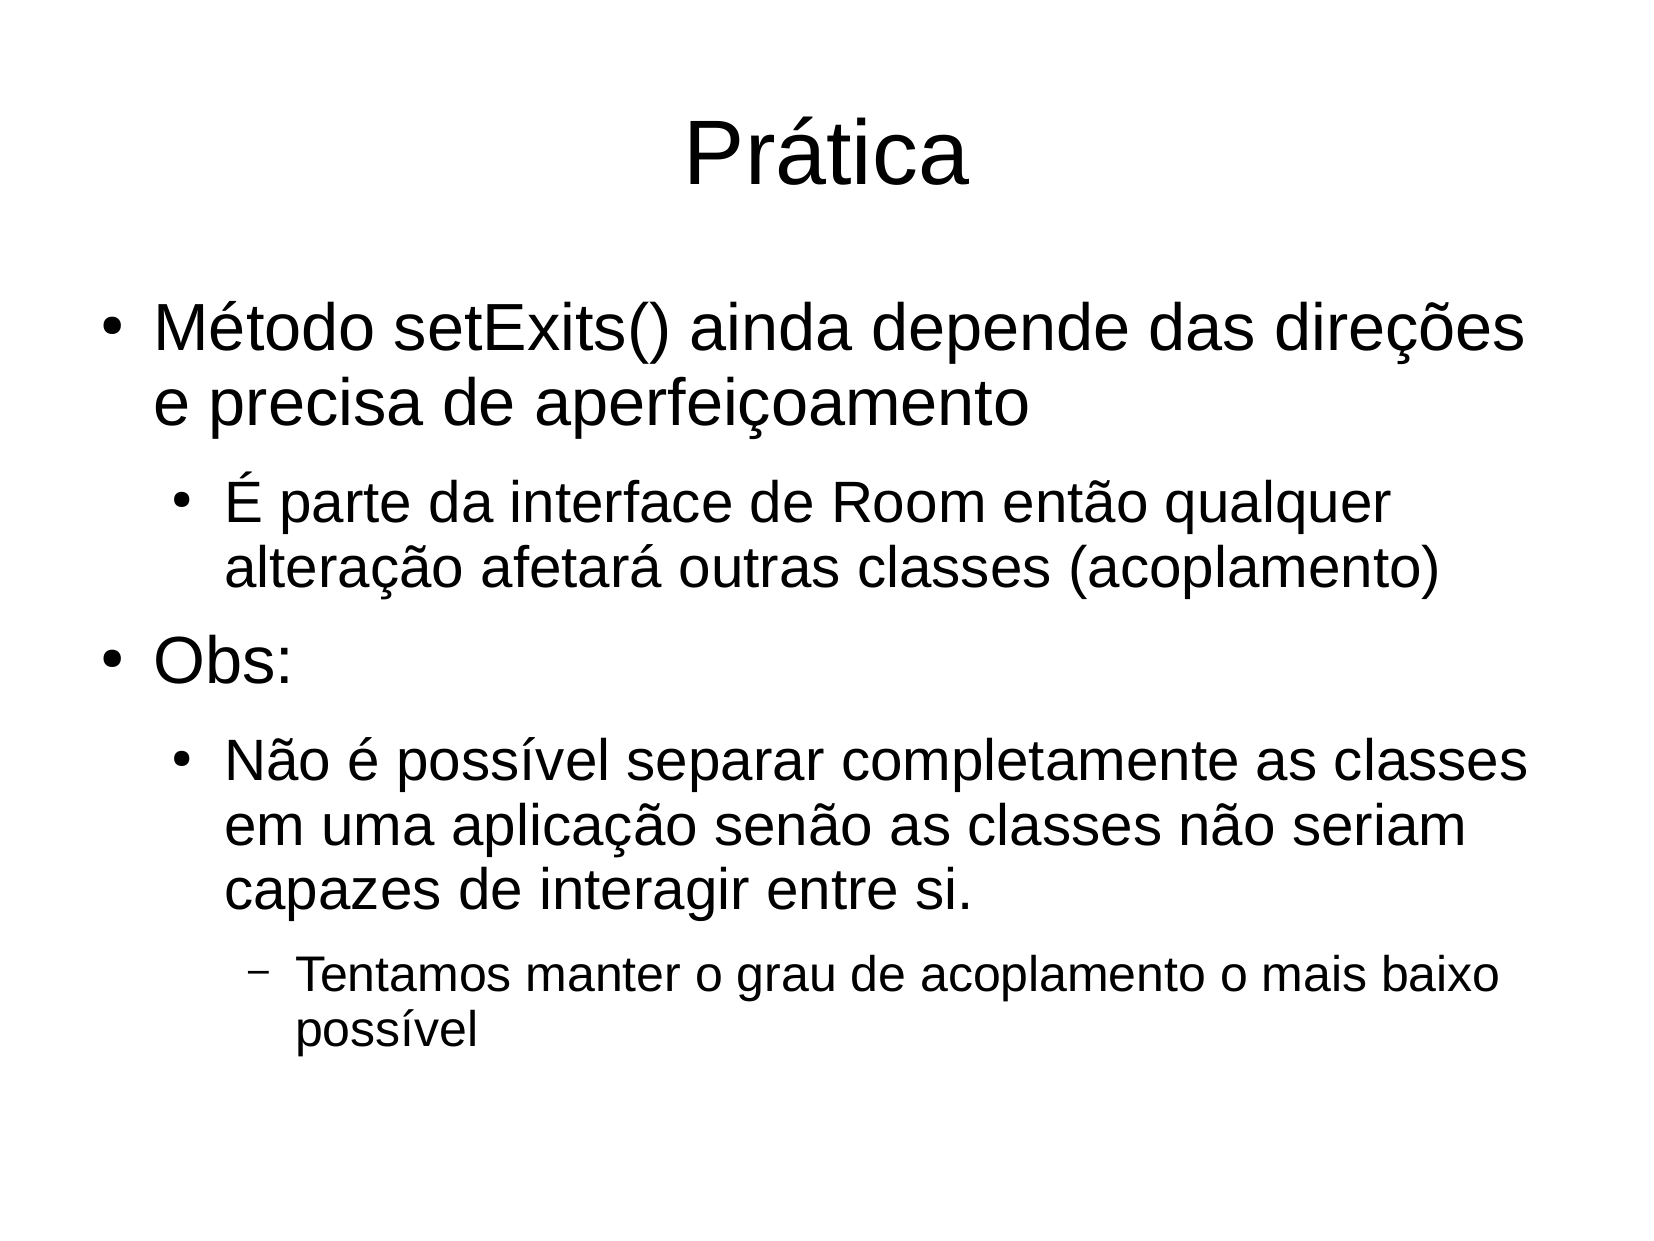

# Prática
Método setExits() ainda depende das direções e precisa de aperfeiçoamento
É parte da interface de Room então qualquer alteração afetará outras classes (acoplamento)
Obs:
Não é possível separar completamente as classes em uma aplicação senão as classes não seriam capazes de interagir entre si.
Tentamos manter o grau de acoplamento o mais baixo possível